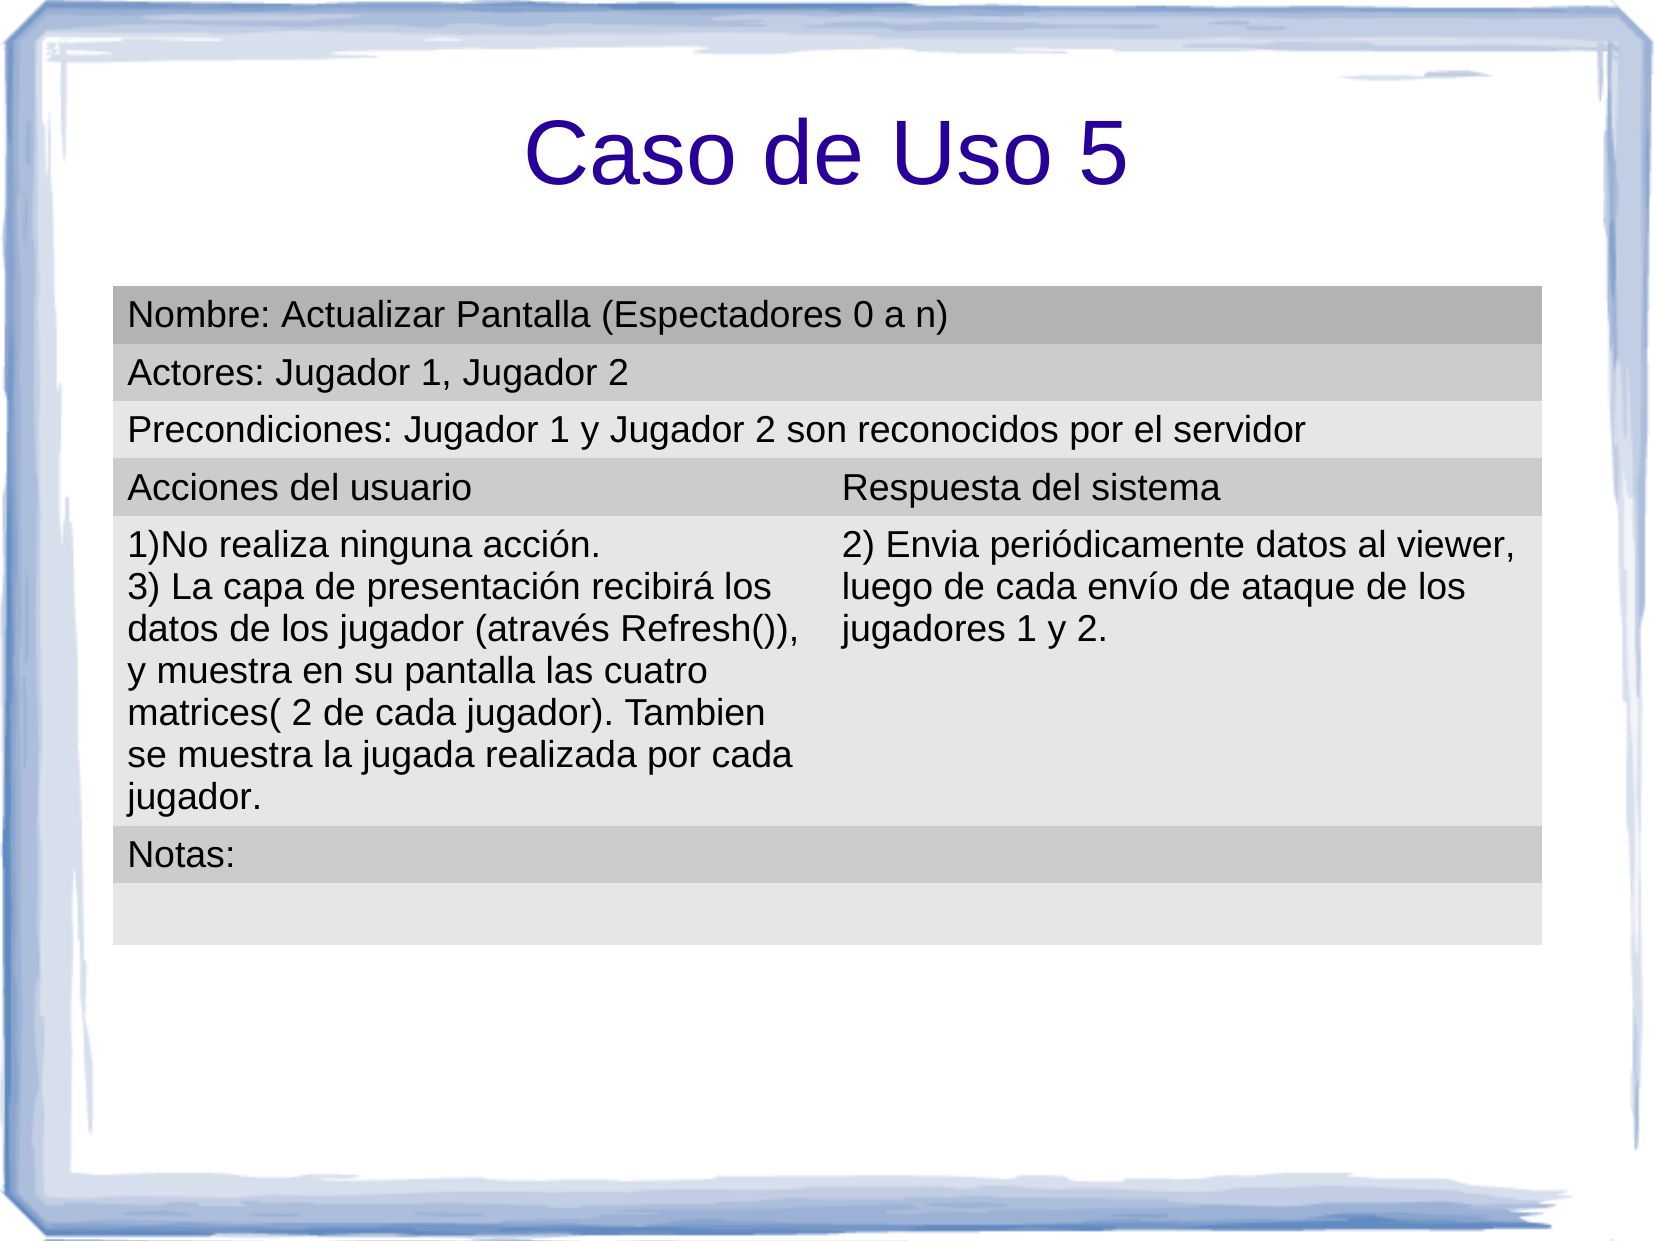

# Caso de Uso 5
| Nombre: Actualizar Pantalla (Espectadores 0 a n) | |
| --- | --- |
| Actores: Jugador 1, Jugador 2 | |
| Precondiciones: Jugador 1 y Jugador 2 son reconocidos por el servidor | |
| Acciones del usuario | Respuesta del sistema |
| 1)No realiza ninguna acción. 3) La capa de presentación recibirá los datos de los jugador (através Refresh()), y muestra en su pantalla las cuatro matrices( 2 de cada jugador). Tambien se muestra la jugada realizada por cada jugador. | 2) Envia periódicamente datos al viewer, luego de cada envío de ataque de los jugadores 1 y 2. |
| Notas: | |
| | |